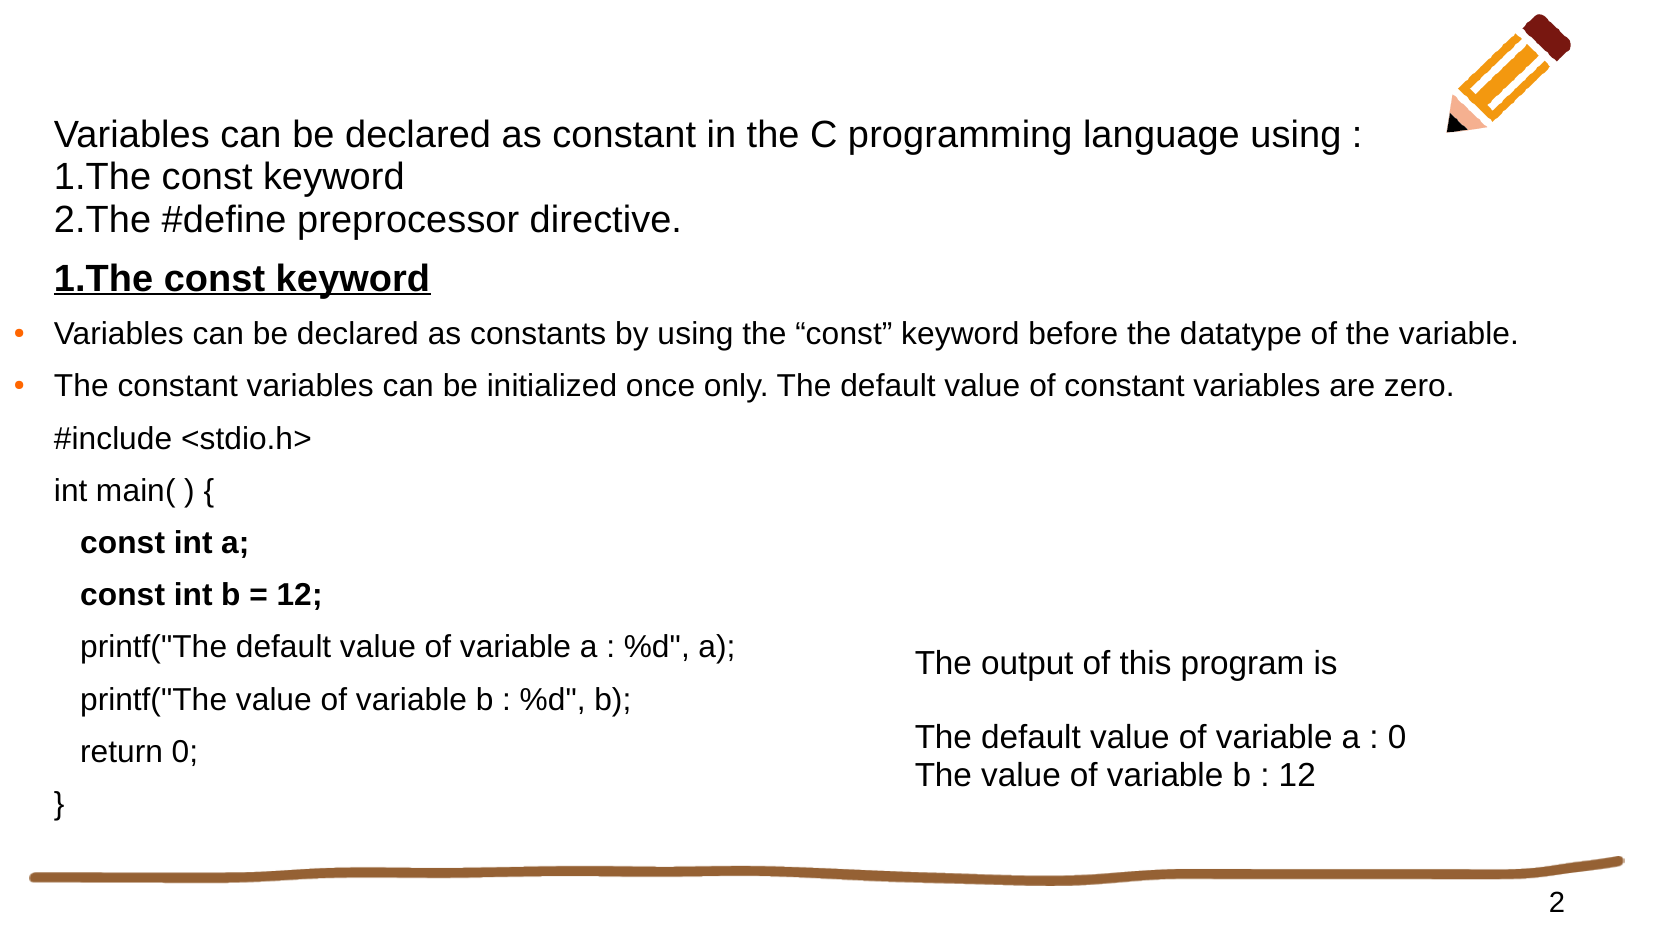

# Variables can be declared as constant in the C programming language using : 1.The const keyword 2.The #define preprocessor directive.
1.The const keyword
Variables can be declared as constants by using the “const” keyword before the datatype of the variable.
The constant variables can be initialized once only. The default value of constant variables are zero.
#include <stdio.h>
int main( ) {
 const int a;
 const int b = 12;
 printf("The default value of variable a : %d", a);
 printf("The value of variable b : %d", b);
 return 0;
}
The output of this program is
The default value of variable a : 0
The value of variable b : 12
2